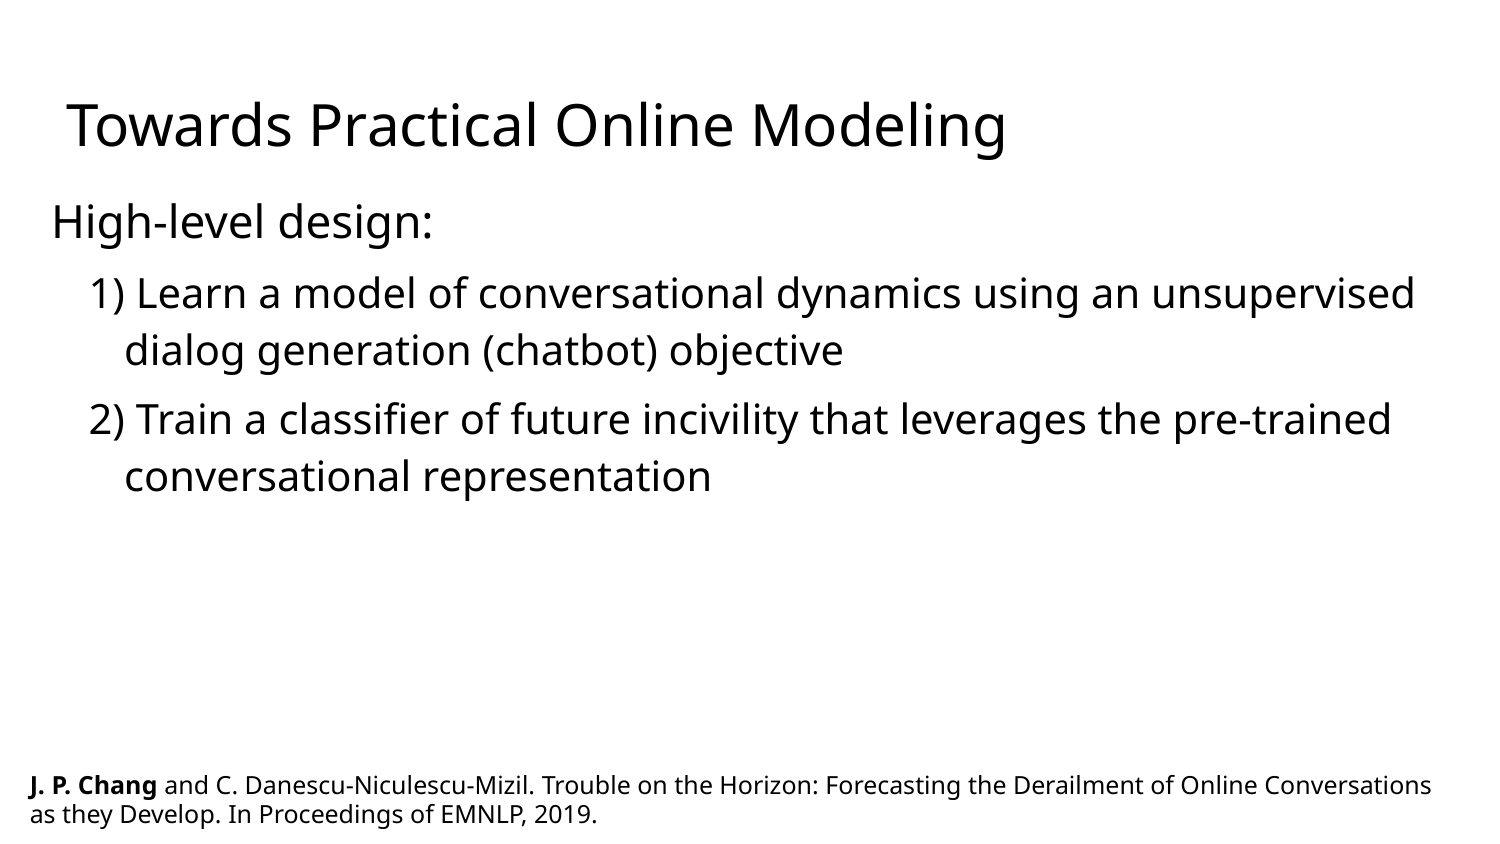

# Towards Practical Online Modeling
High-level design:
 Learn a model of conversational dynamics using an unsupervised dialog generation (chatbot) objective
 Train a classifier of future incivility that leverages the pre-trained conversational representation
J. P. Chang and C. Danescu-Niculescu-Mizil. Trouble on the Horizon: Forecasting the Derailment of Online Conversations as they Develop. In Proceedings of EMNLP, 2019.